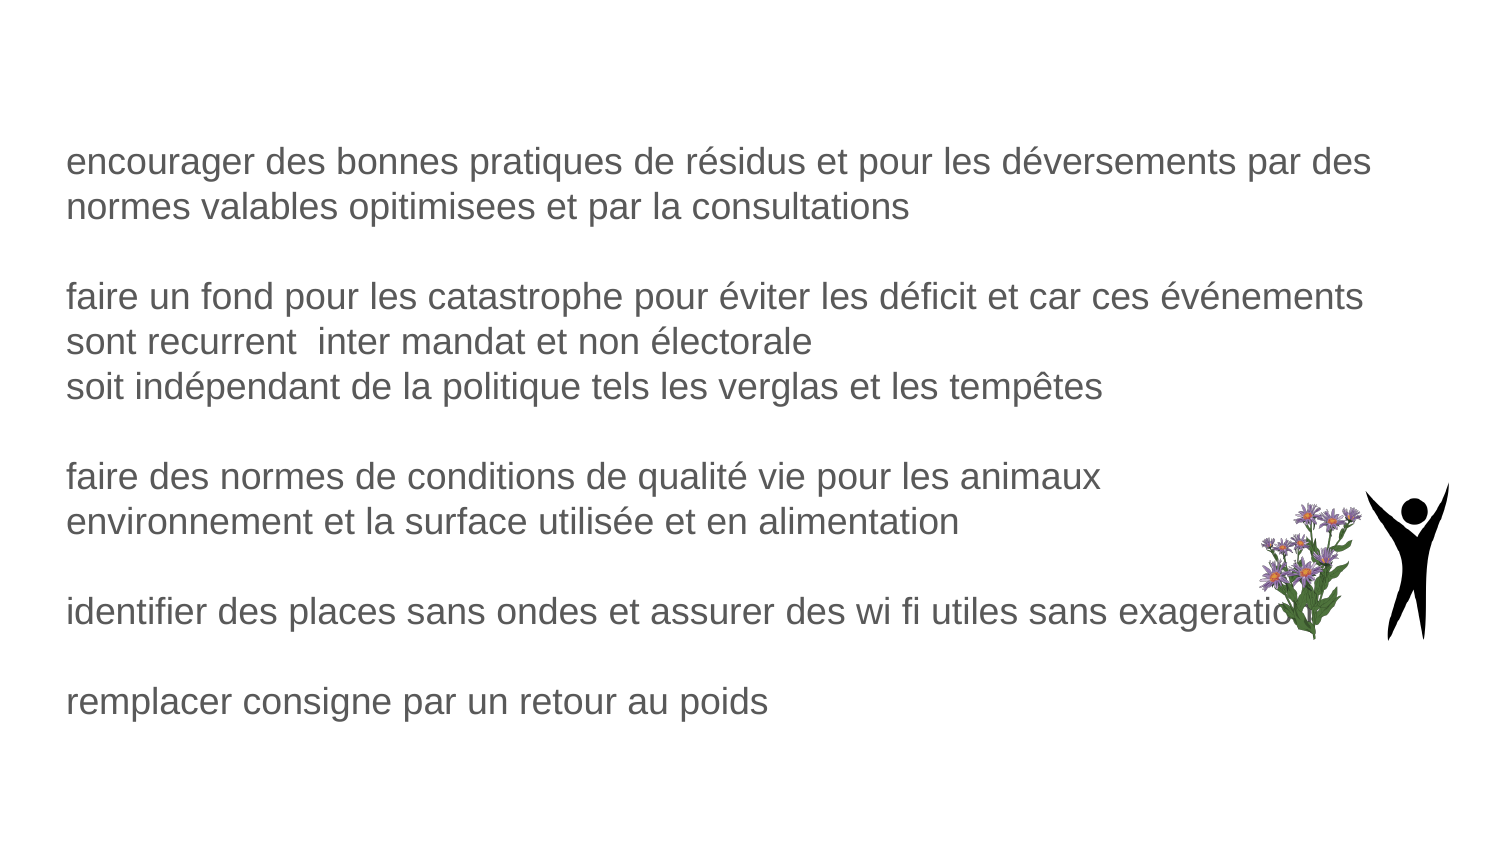

encourager des bonnes pratiques de résidus et pour les déversements par des normes valables opitimisees et par la consultations
faire un fond pour les catastrophe pour éviter les déficit et car ces événements sont recurrent inter mandat et non électorale
soit indépendant de la politique tels les verglas et les tempêtes
faire des normes de conditions de qualité vie pour les animaux
environnement et la surface utilisée et en alimentation
identifier des places sans ondes et assurer des wi fi utiles sans exageration
remplacer consigne par un retour au poids
#